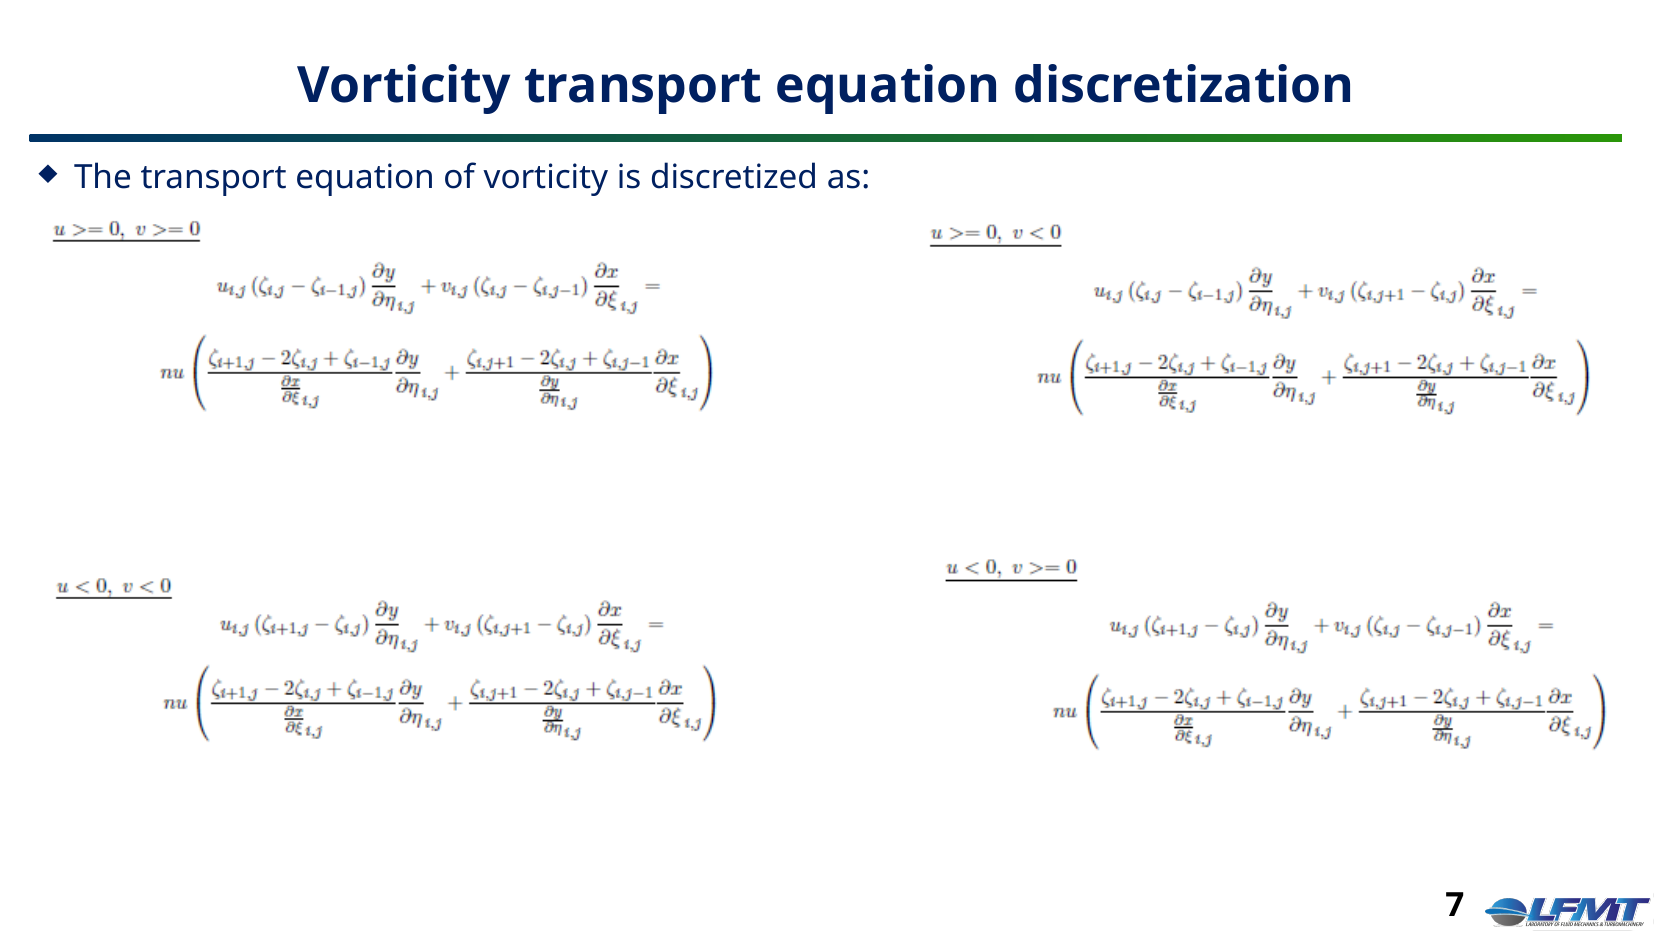

# Vorticity transport equation discretization
The transport equation of vorticity is discretized as: